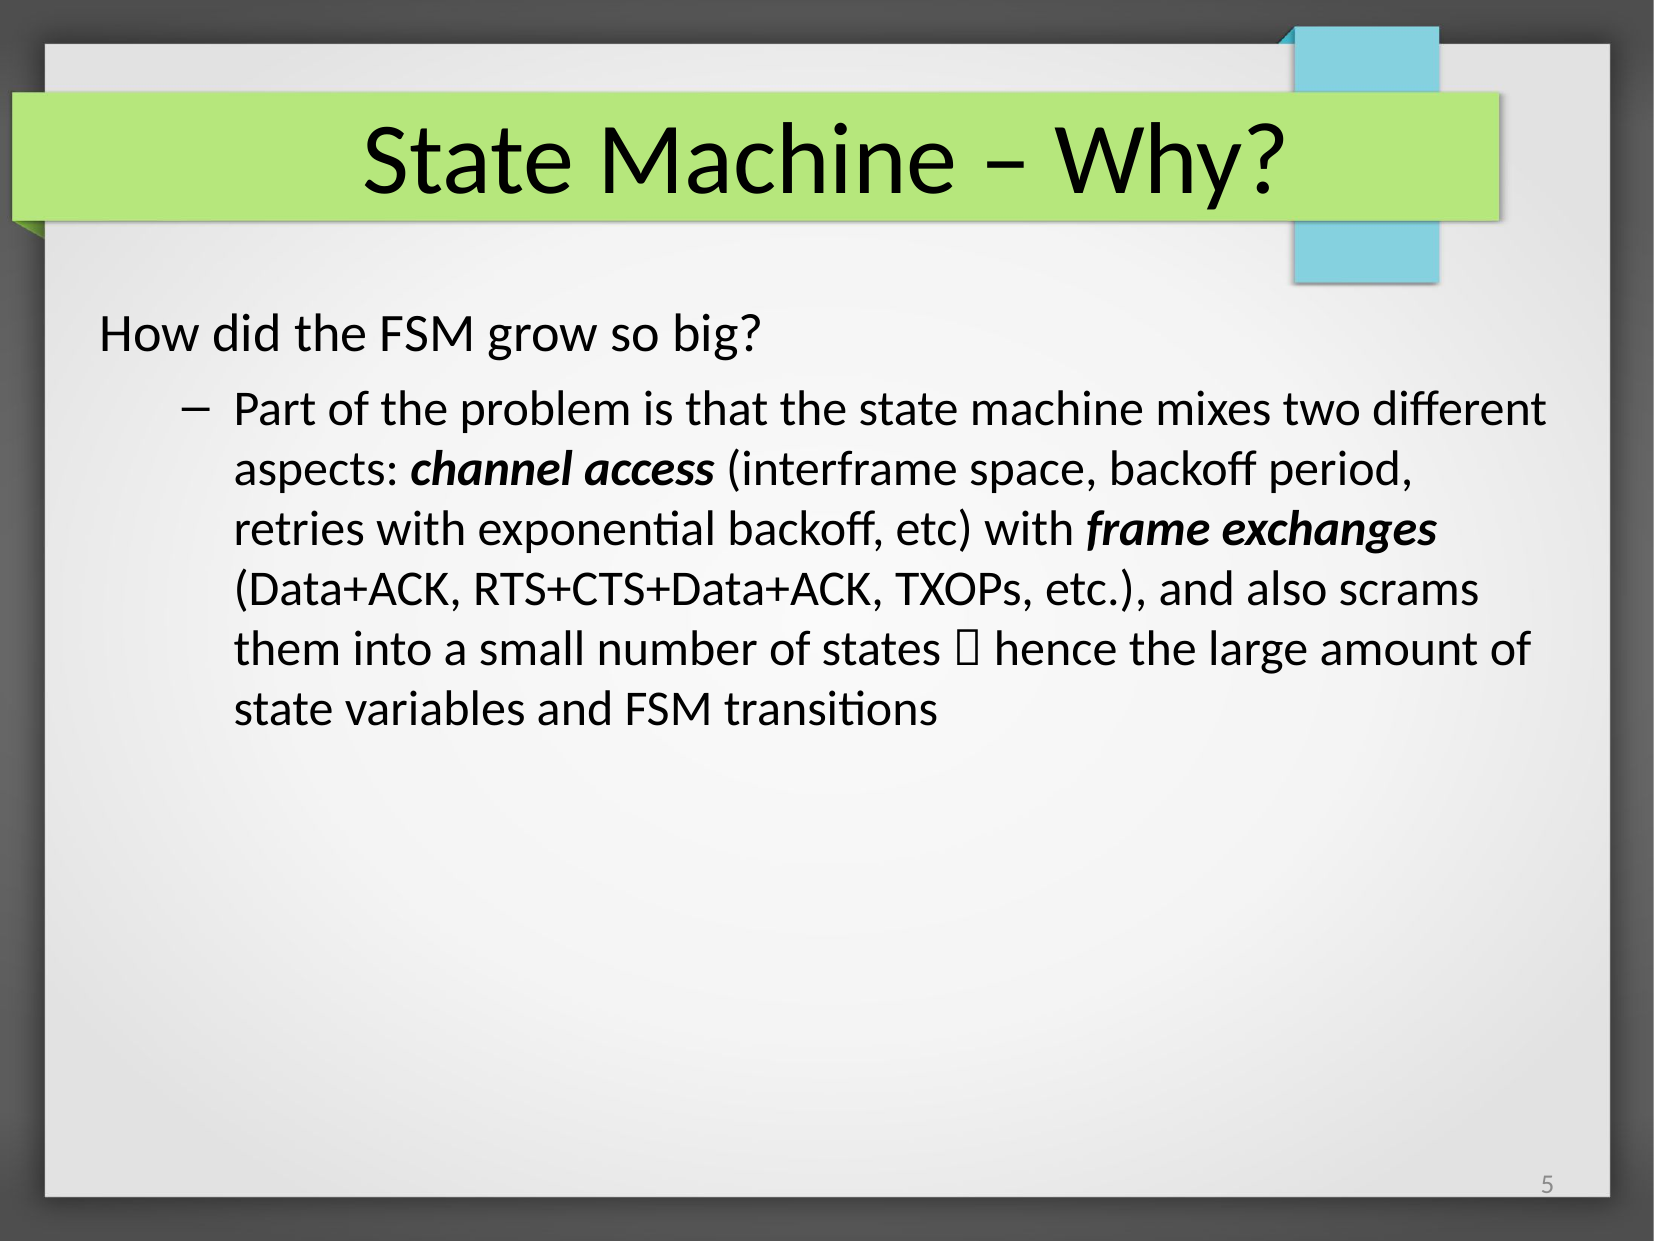

# State Machine – Why?
How did the FSM grow so big?
Part of the problem is that the state machine mixes two different aspects: channel access (interframe space, backoff period, retries with exponential backoff, etc) with frame exchanges (Data+ACK, RTS+CTS+Data+ACK, TXOPs, etc.), and also scrams them into a small number of states  hence the large amount of state variables and FSM transitions
5